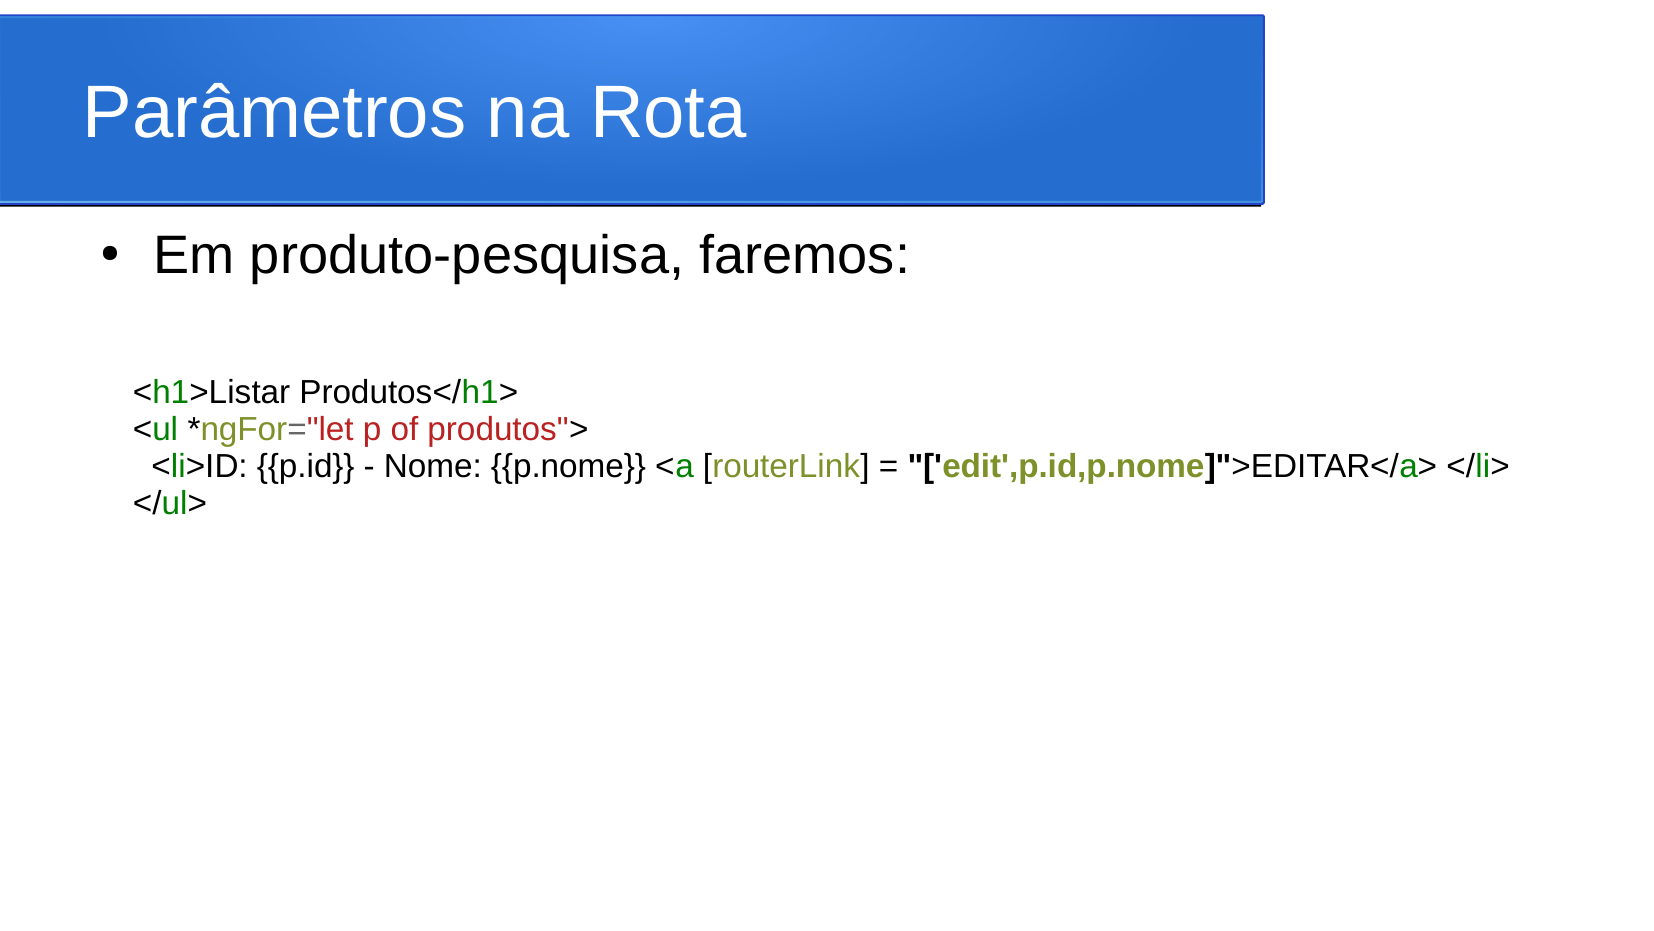

# Parâmetros na Rota
Em produto-pesquisa, faremos:
<h1>Listar Produtos</h1>
<ul *ngFor="let p of produtos">
 <li>ID: {{p.id}} - Nome: {{p.nome}} <a [routerLink] = "['edit',p.id,p.nome]">EDITAR</a> </li>
</ul>